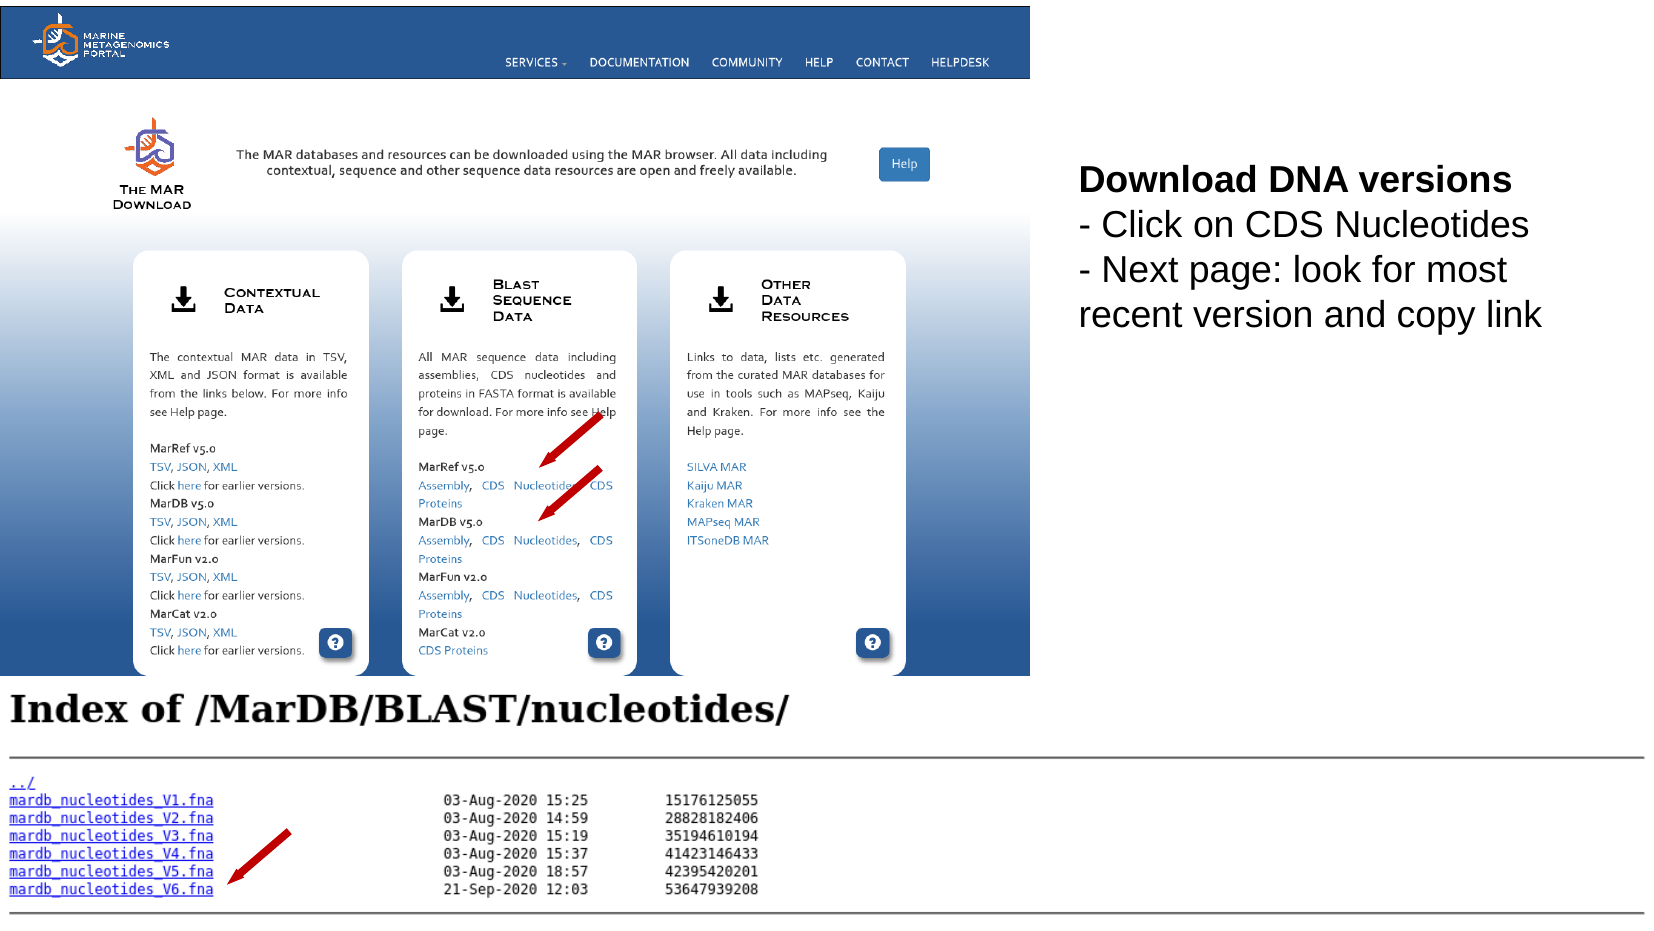

Download DNA versions
- Click on CDS Nucleotides
- Next page: look for most recent version and copy link